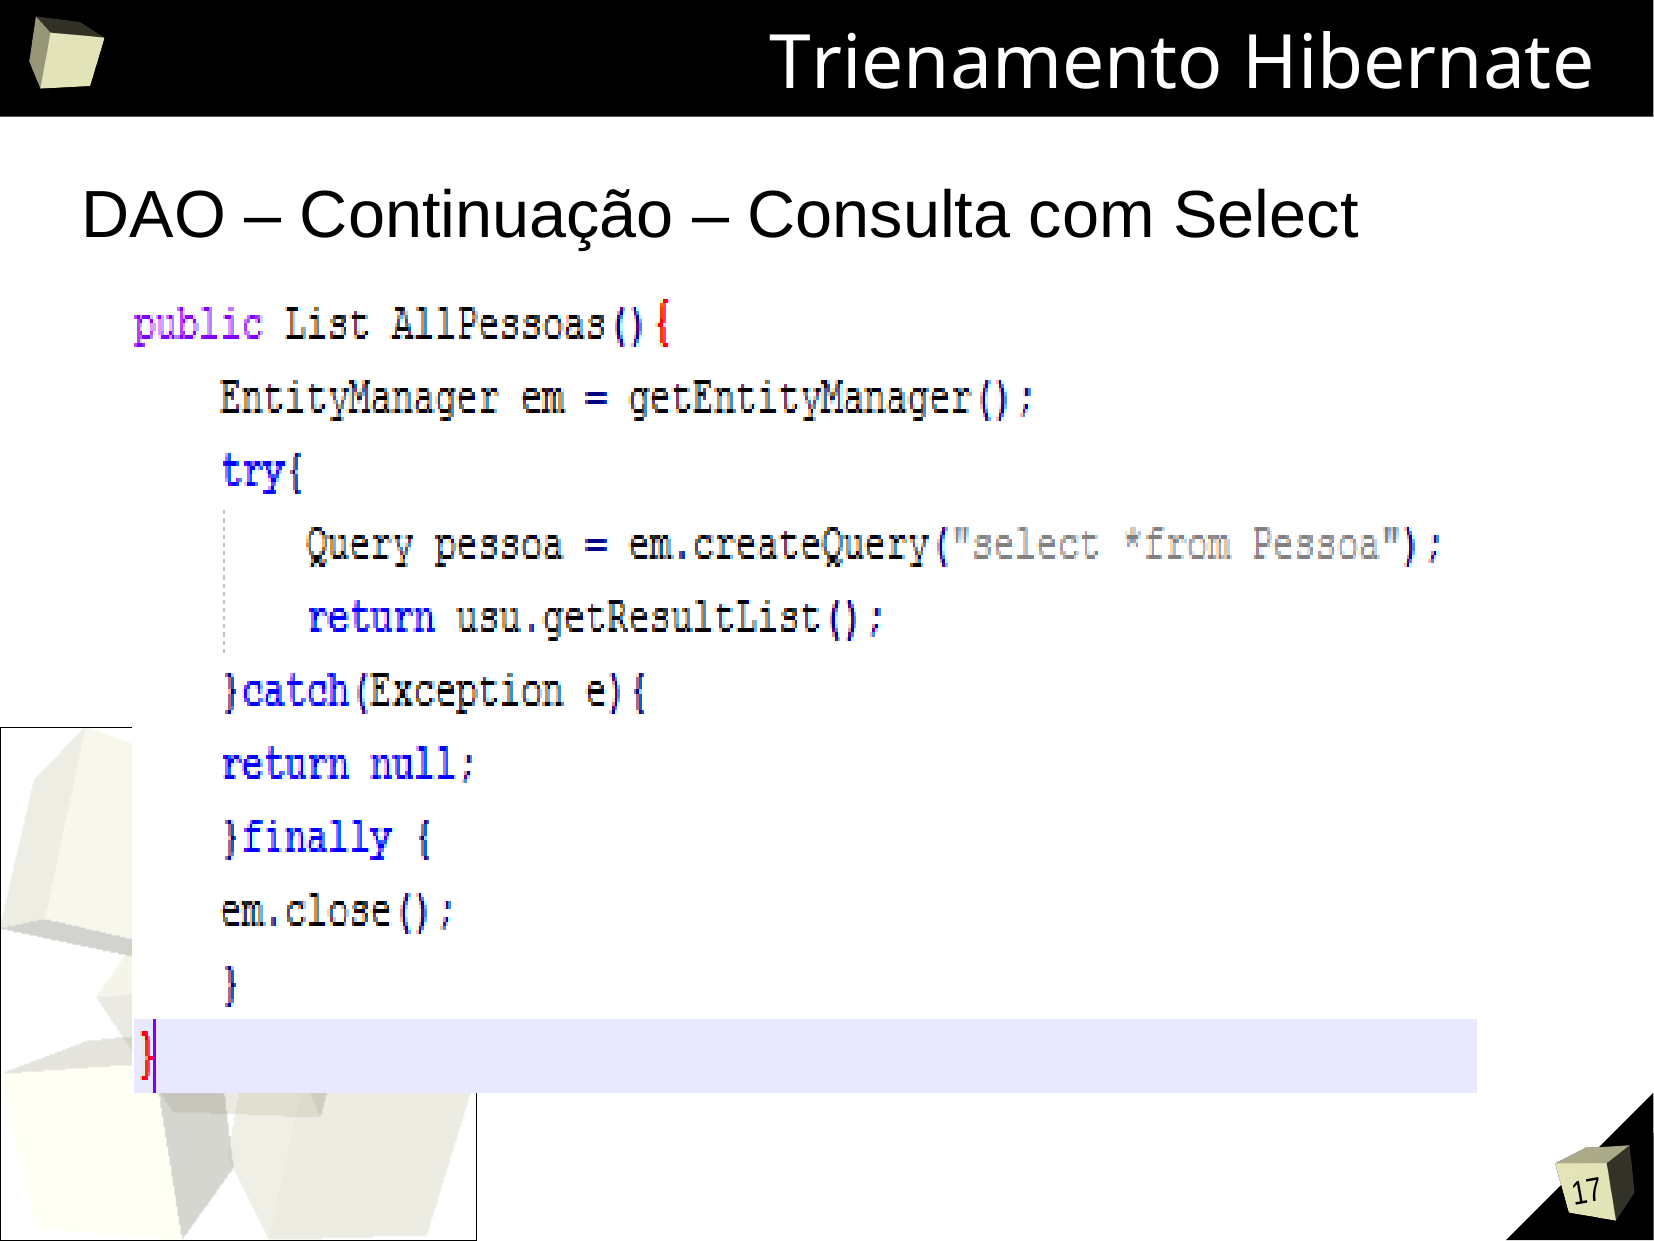

# Trienamento Hibernate
DAO – Continuação – Consulta com Select